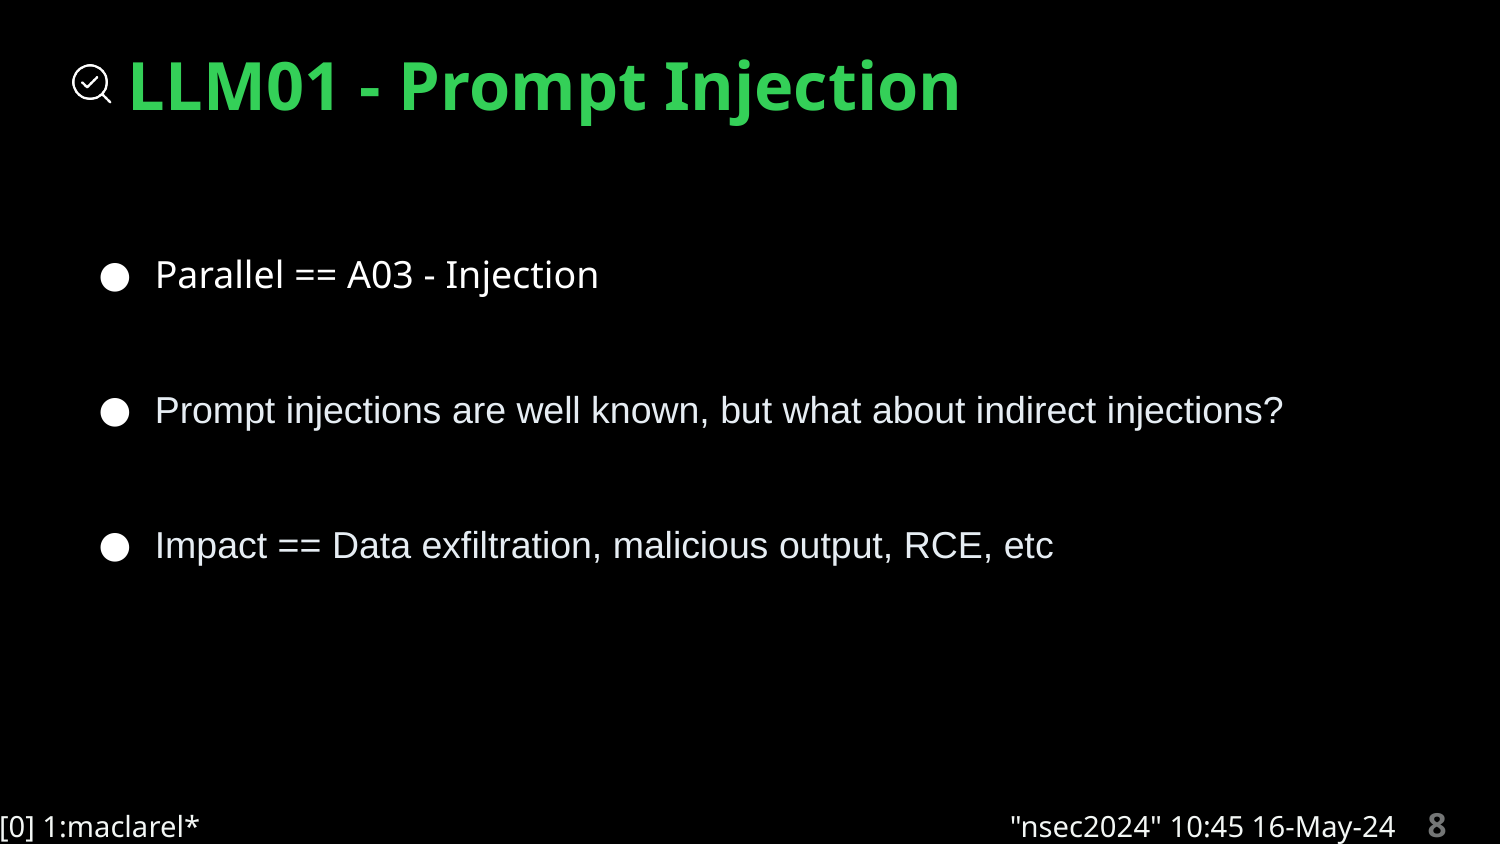

LLM01 - Prompt Injection
Parallel == A03 - Injection
Prompt injections are well known, but what about indirect injections?
Impact == Data exfiltration, malicious output, RCE, etc
[0] 1:maclarel* "nsec2024" 10:45 16-May-24 8